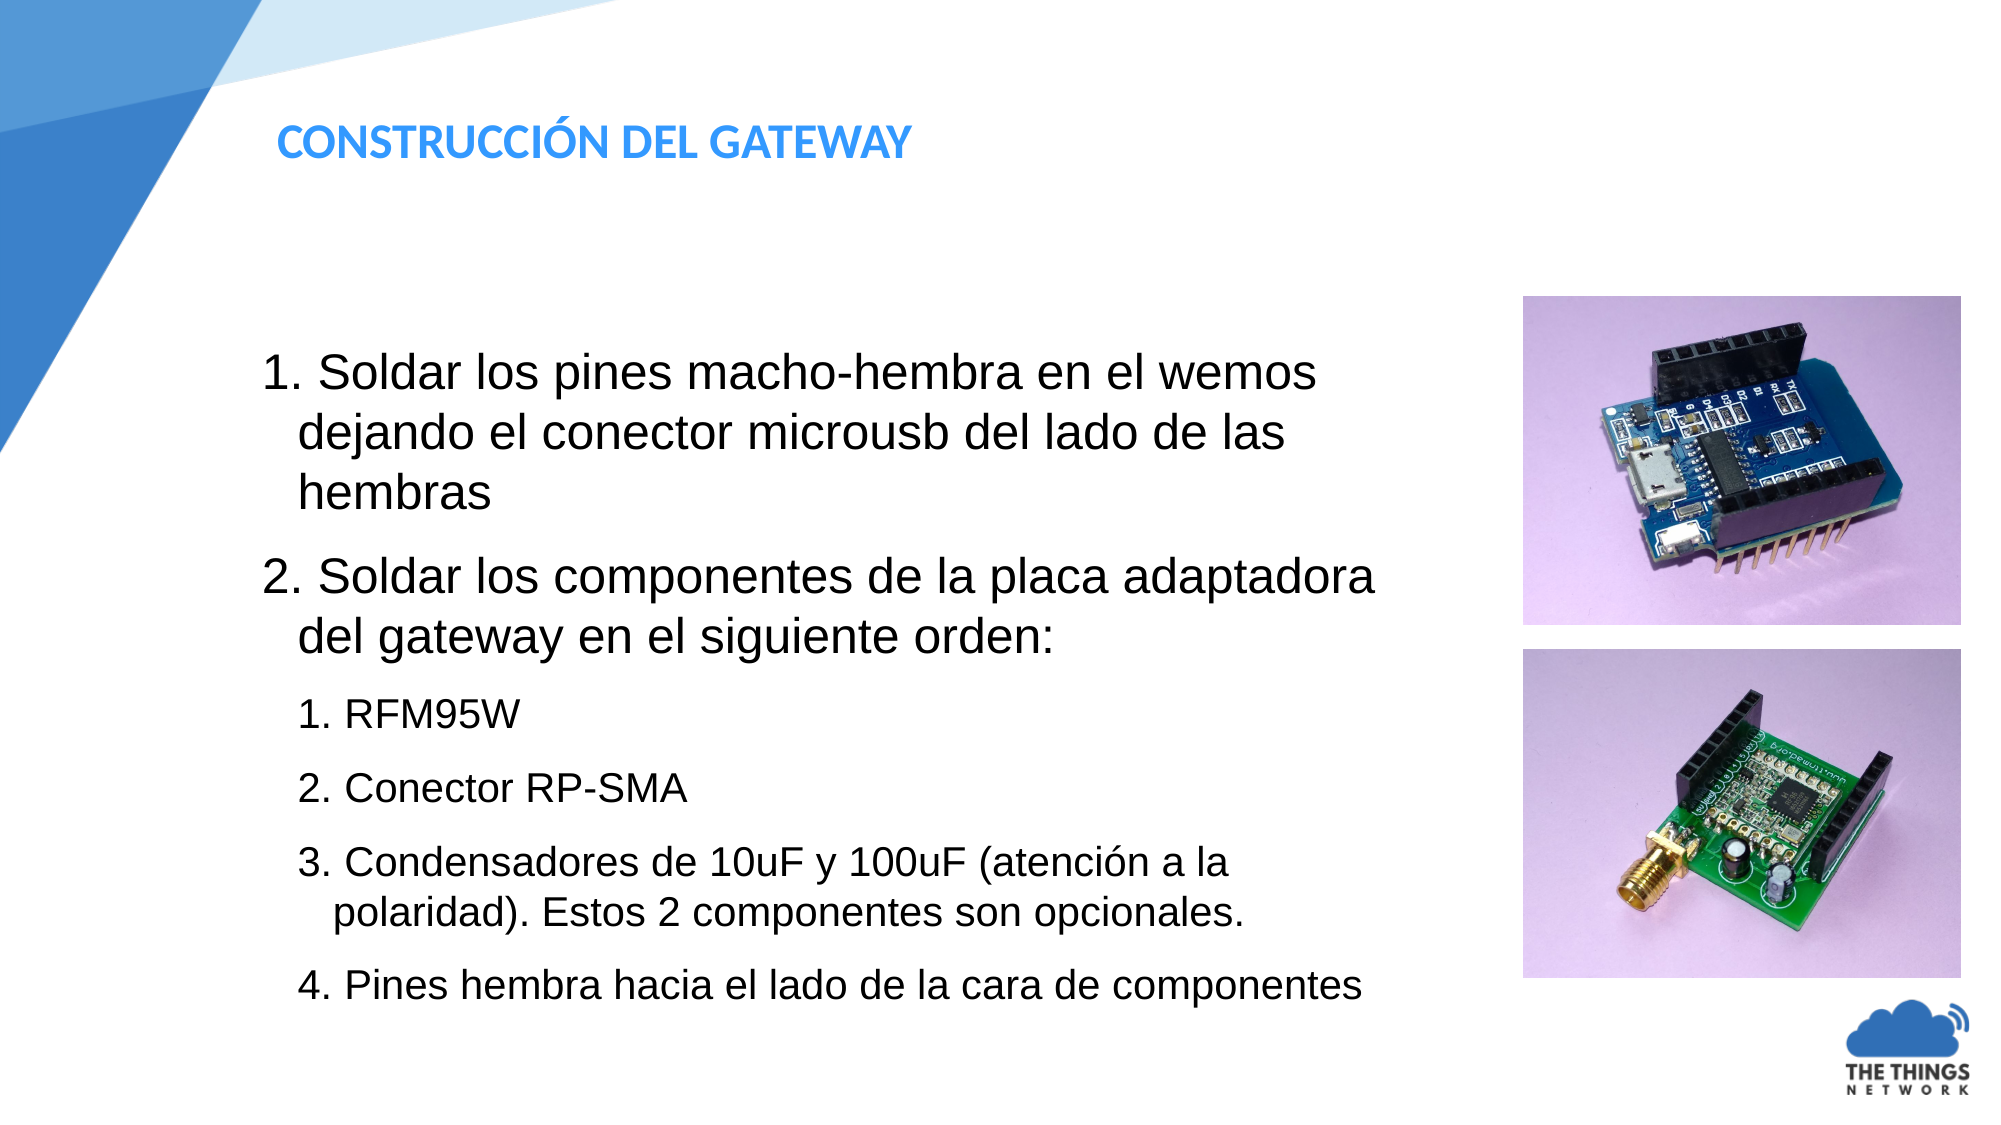

CONSTRUCCIÓN DEL GATEWAY
 Soldar los pines macho-hembra en el wemos dejando el conector microusb del lado de las hembras
 Soldar los componentes de la placa adaptadora del gateway en el siguiente orden:
 RFM95W
 Conector RP-SMA
 Condensadores de 10uF y 100uF (atención a la polaridad). Estos 2 componentes son opcionales.
 Pines hembra hacia el lado de la cara de componentes